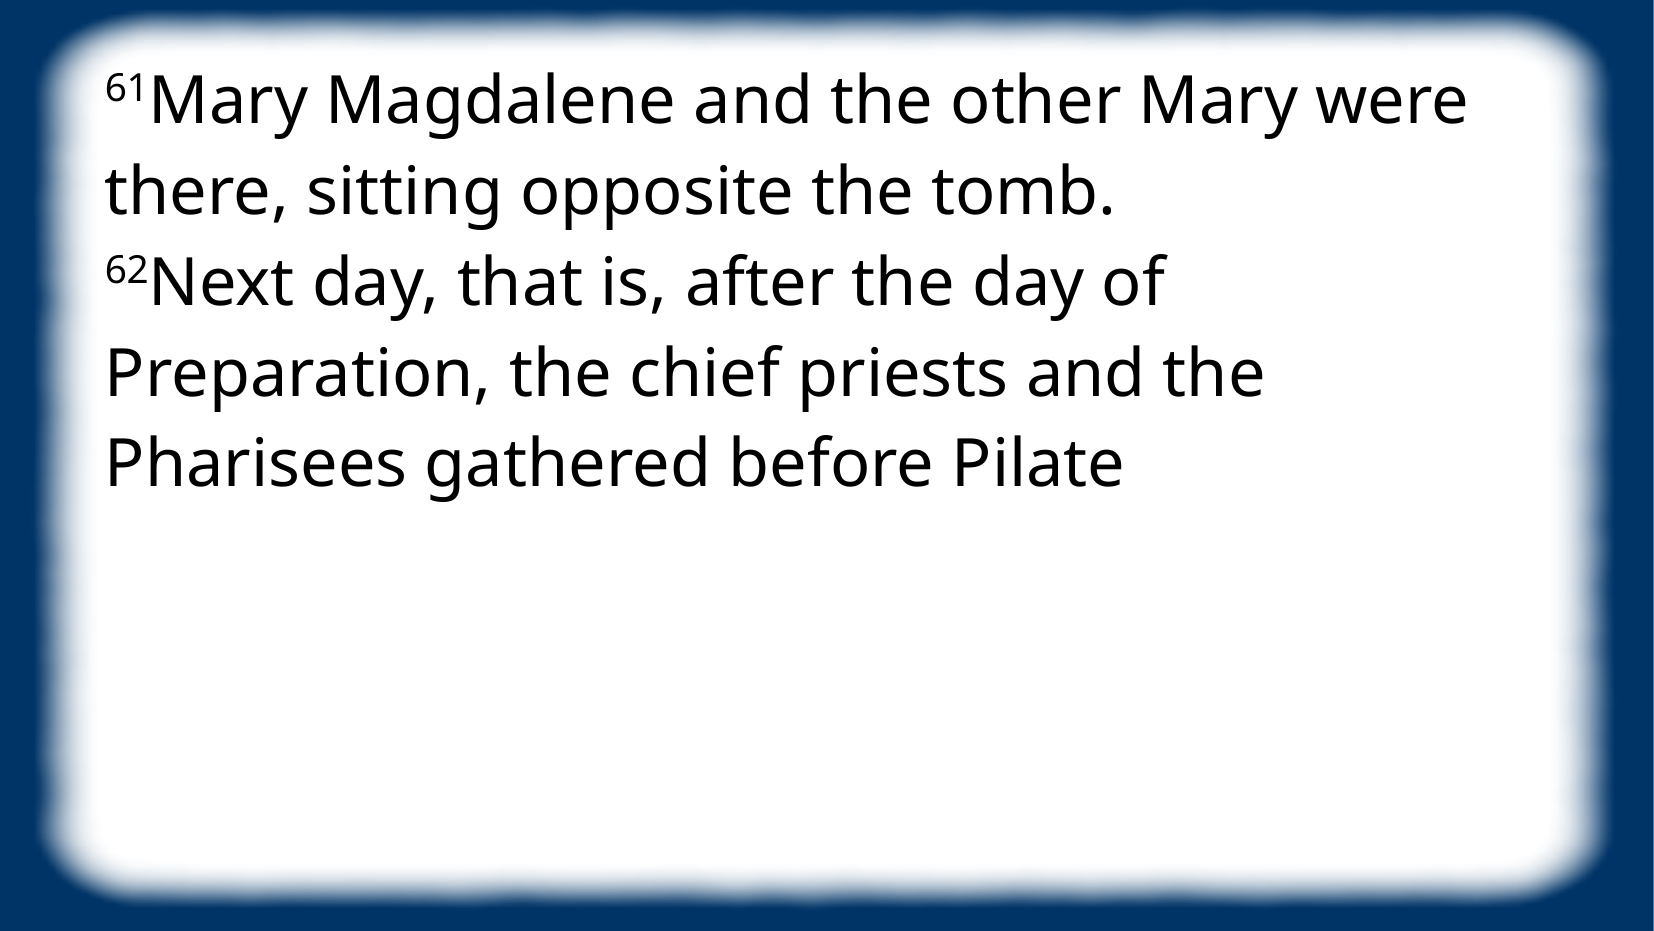

61Mary Magdalene and the other Mary were there, sitting opposite the tomb.
62Next day, that is, after the day of Preparation, the chief priests and the Pharisees gathered before Pilate